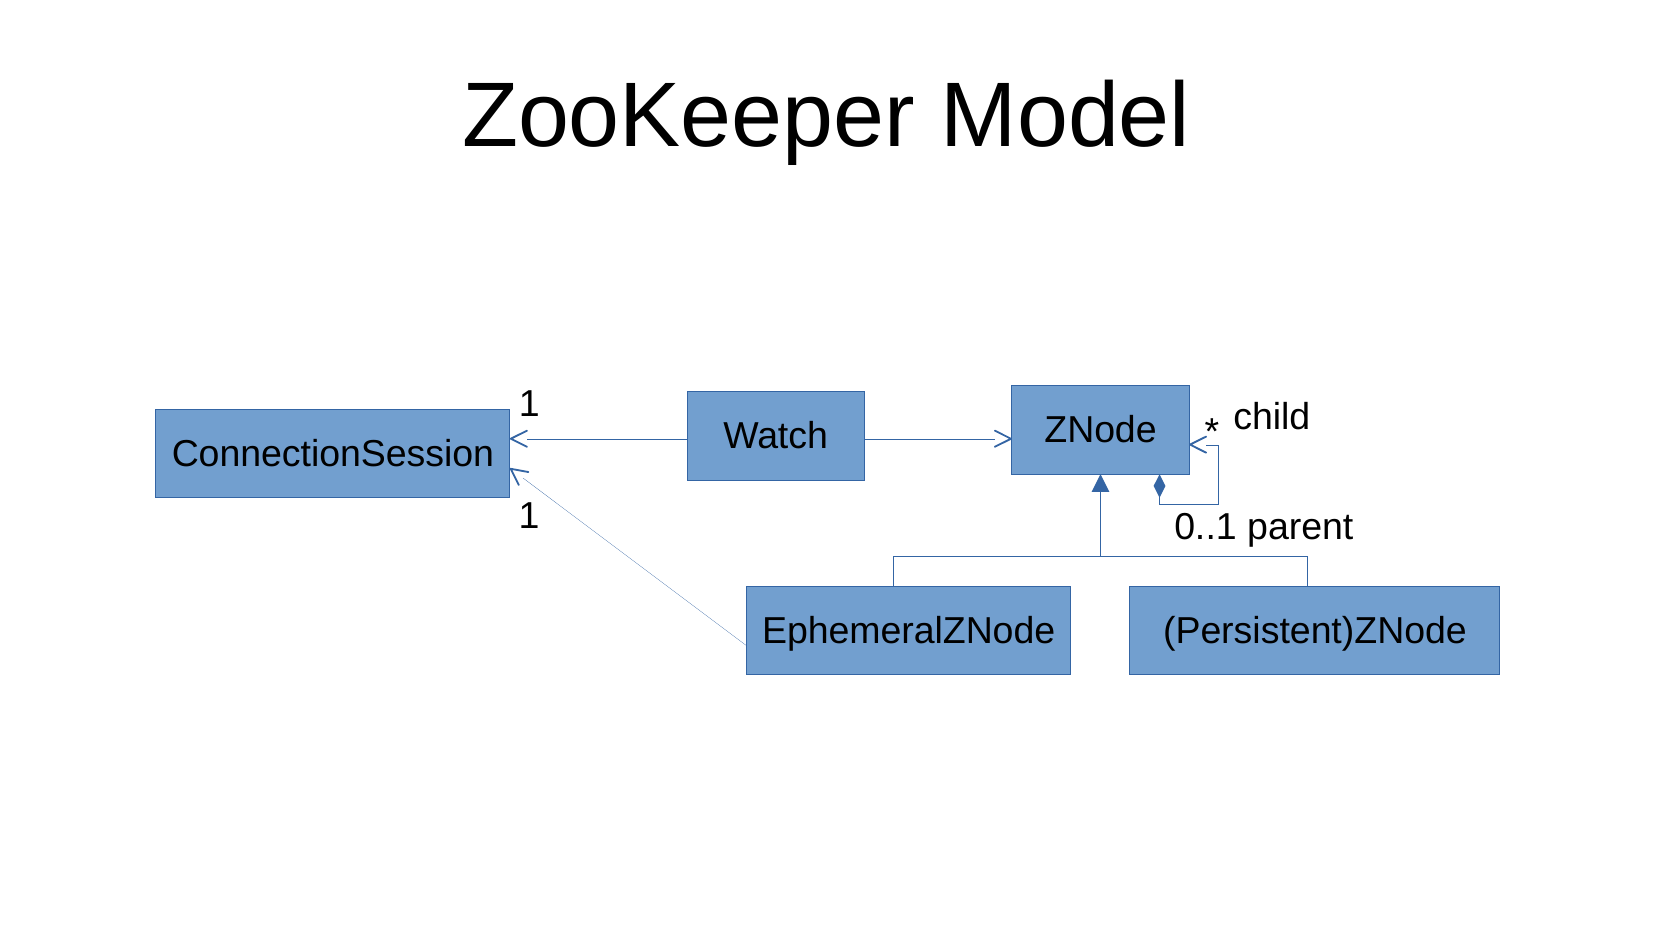

# ZooKeeper Model
1
ZNode
child
Watch
*
ConnectionSession
1
0..1 parent
EphemeralZNode
(Persistent)ZNode